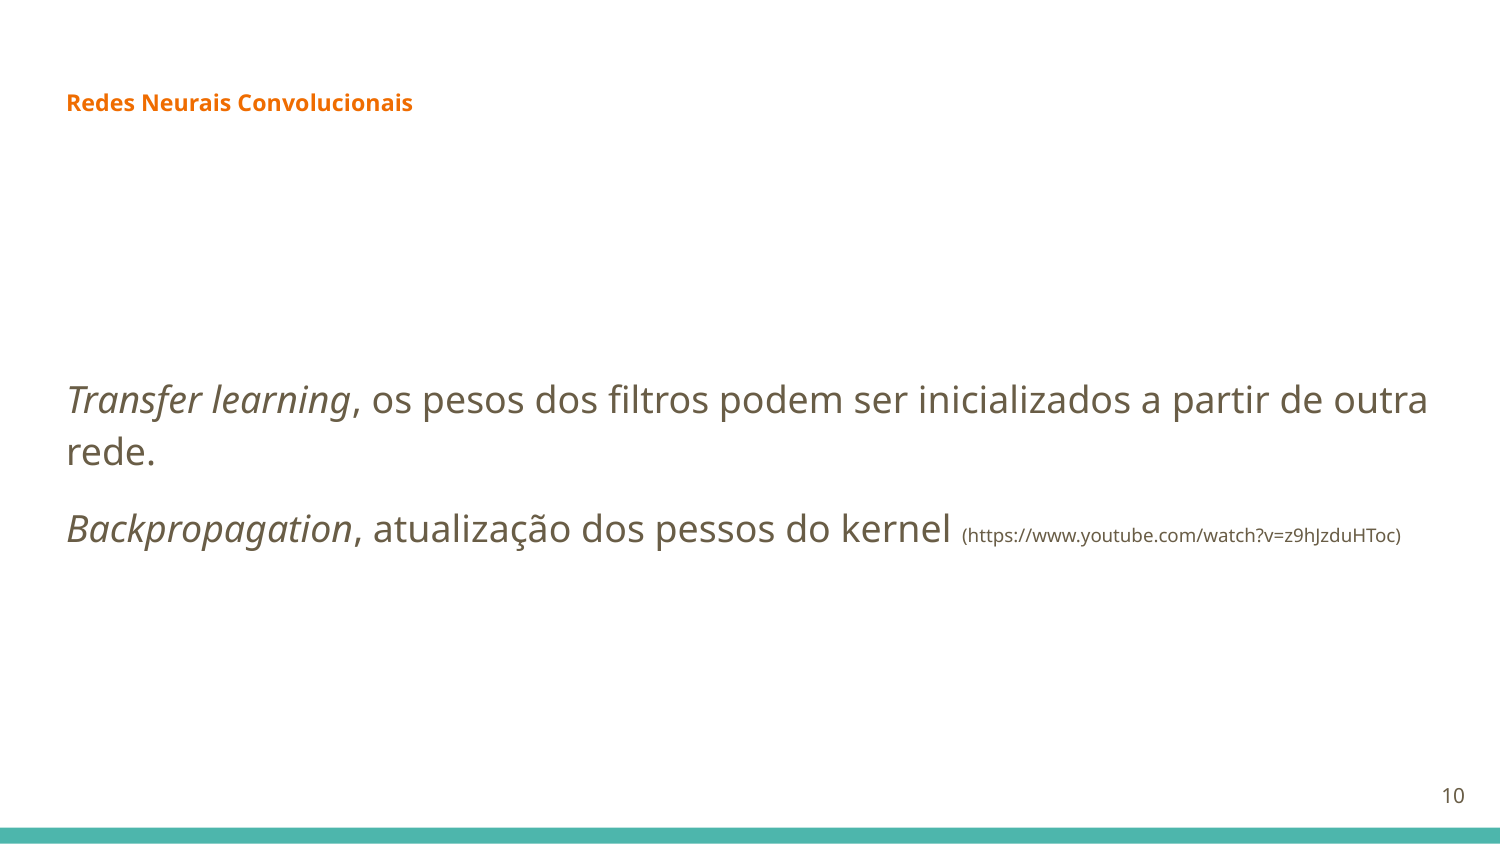

# Redes Neurais Convolucionais
Transfer learning, os pesos dos filtros podem ser inicializados a partir de outra rede.
Backpropagation, atualização dos pessos do kernel (https://www.youtube.com/watch?v=z9hJzduHToc)